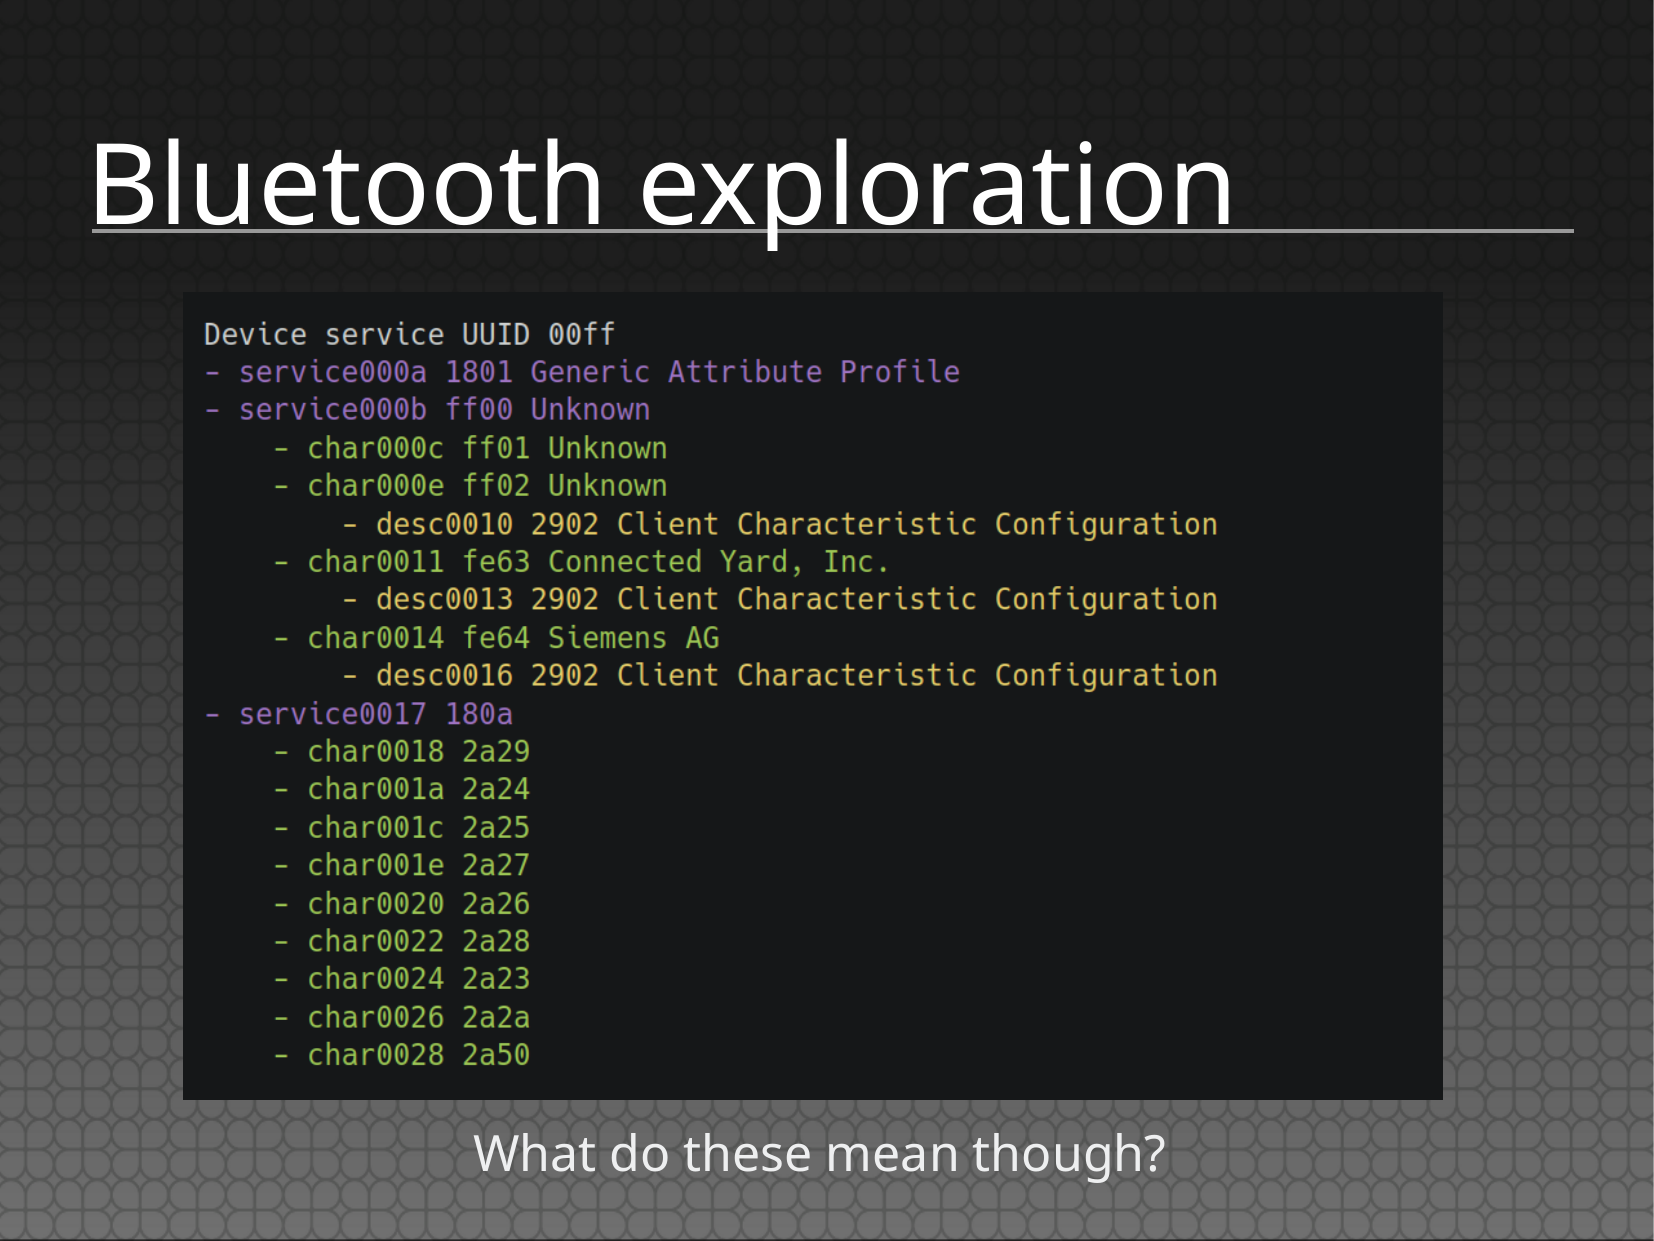

# Bluetooth exploration
What do these mean though?